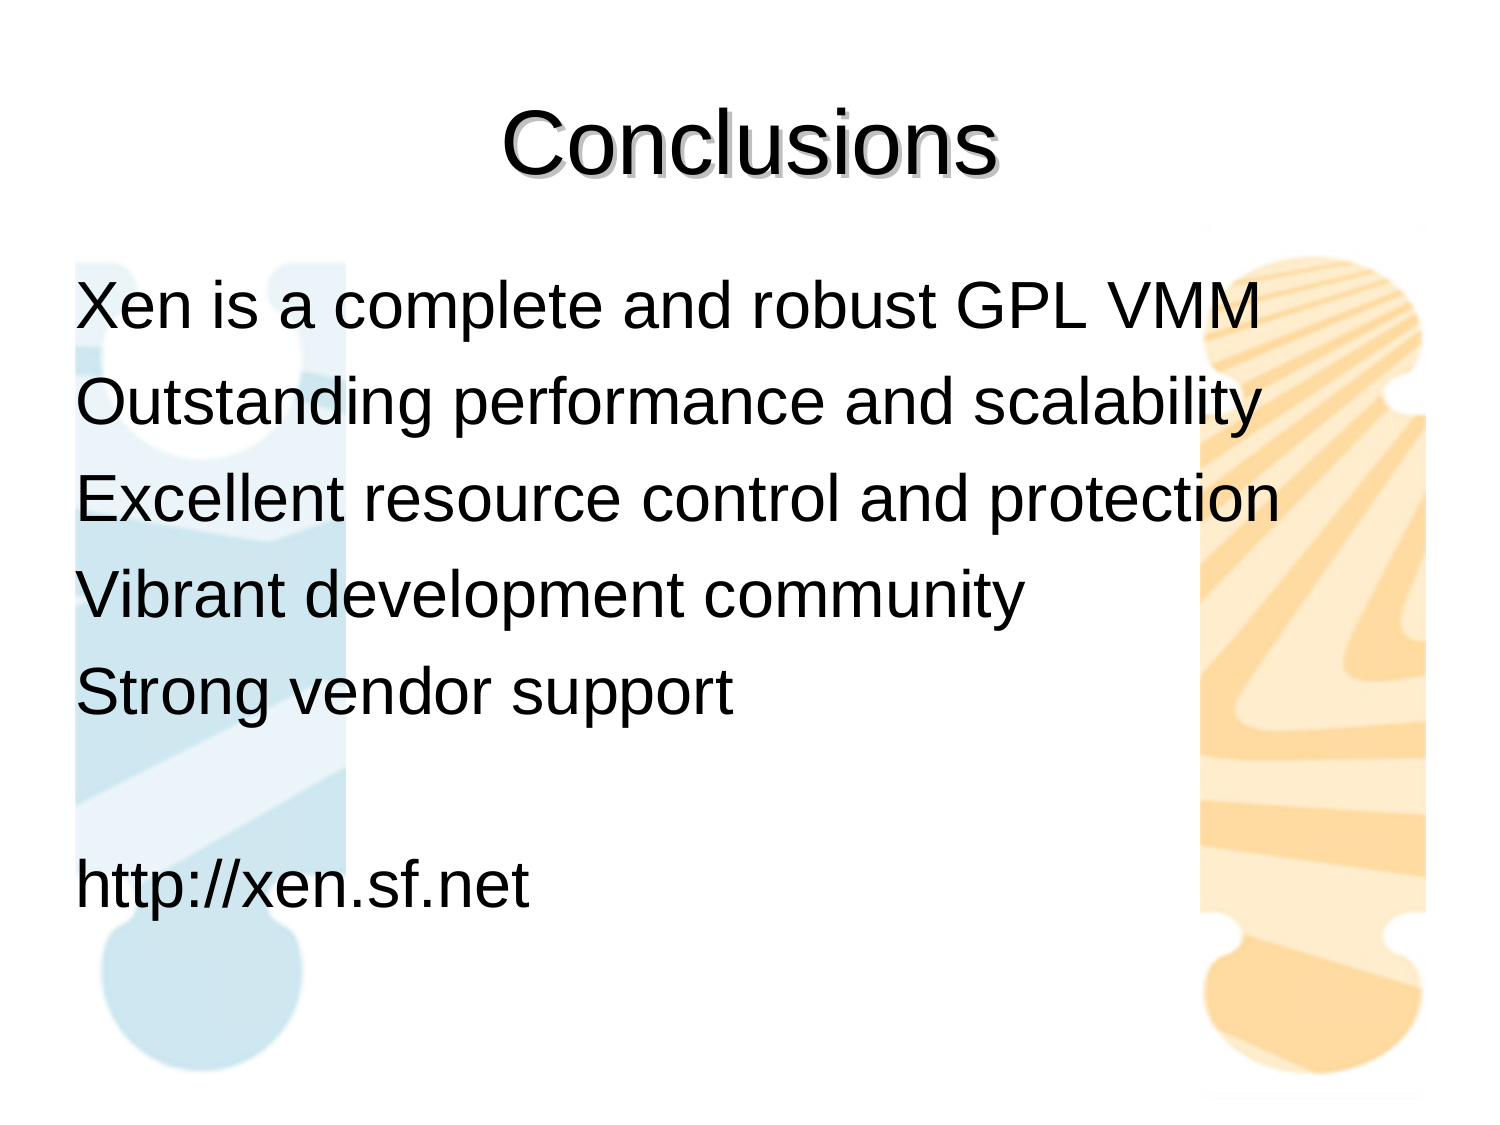

# Conclusions
Xen is a complete and robust GPL VMM
Outstanding performance and scalability
Excellent resource control and protection
Vibrant development community
Strong vendor support
http://xen.sf.net